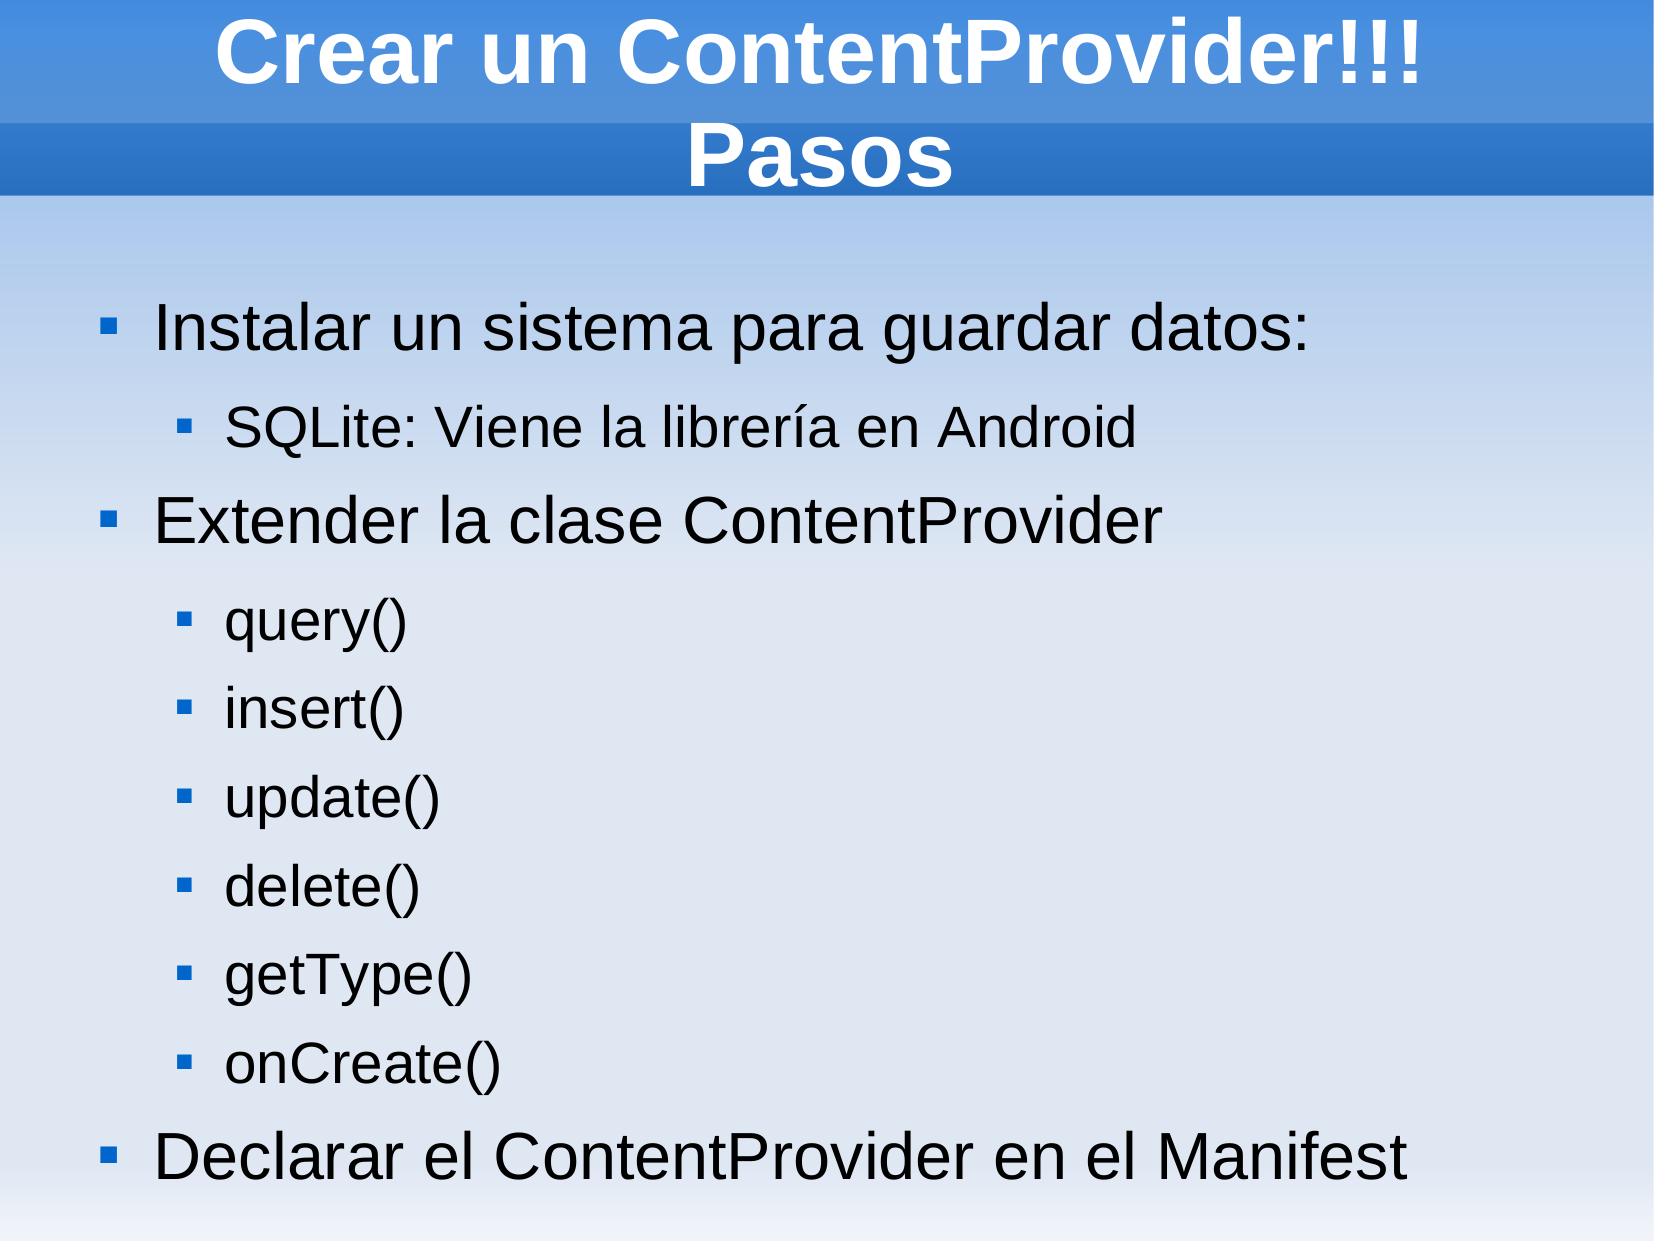

# Crear un ContentProvider!!! Pasos
Instalar un sistema para guardar datos:
SQLite: Viene la librería en Android
Extender la clase ContentProvider
query()
insert()
update()
delete()
getType()
onCreate()
Declarar el ContentProvider en el Manifest